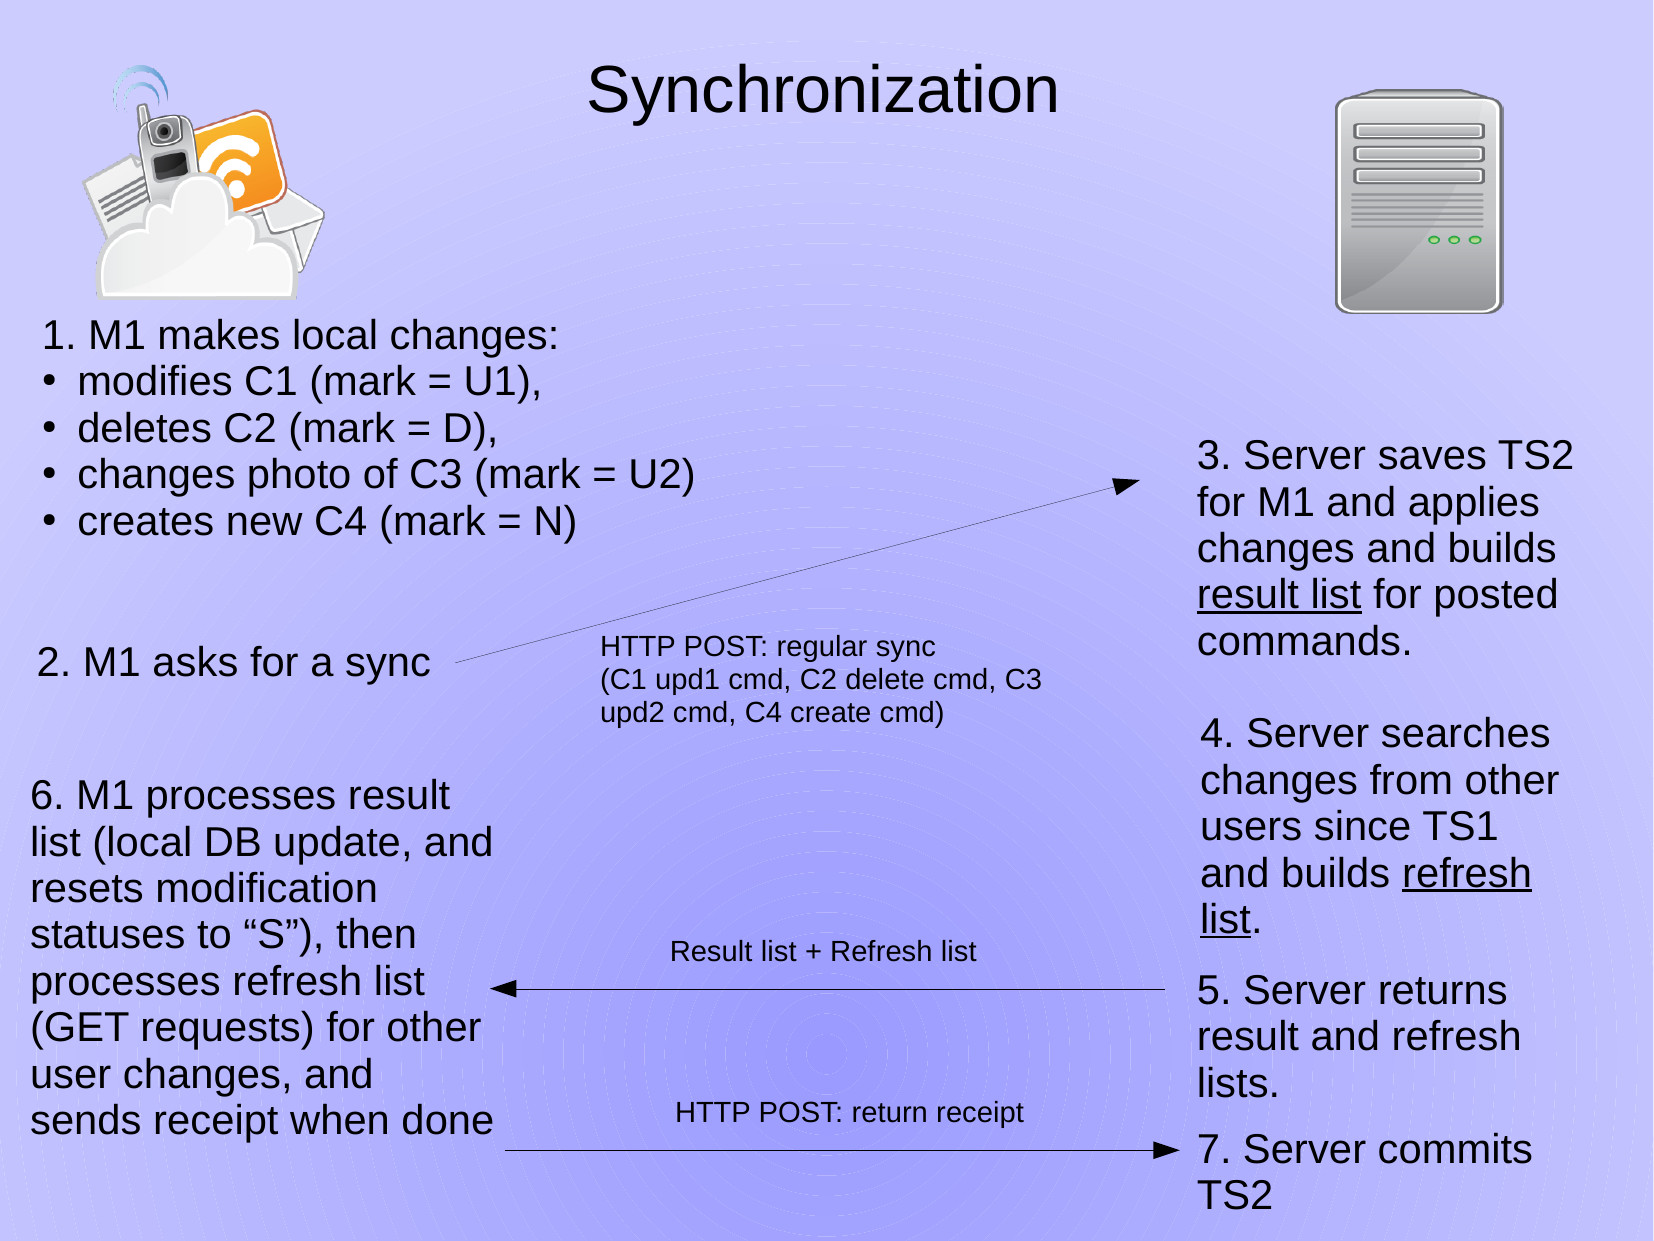

Synchronization
1. M1 makes local changes:
modifies C1 (mark = U1),
deletes C2 (mark = D),
changes photo of C3 (mark = U2)
creates new C4 (mark = N)
3. Server saves TS2 for M1 and applies changes and builds result list for posted commands.
2. M1 asks for a sync
HTTP POST: regular sync
(C1 upd1 cmd, C2 delete cmd, C3 upd2 cmd, C4 create cmd)
4. Server searches changes from other users since TS1 and builds refresh list.
6. M1 processes result list (local DB update, and resets modification statuses to “S”), then processes refresh list (GET requests) for other user changes, and sends receipt when done
Result list + Refresh list
5. Server returns result and refresh lists.
HTTP POST: return receipt
7. Server commits TS2